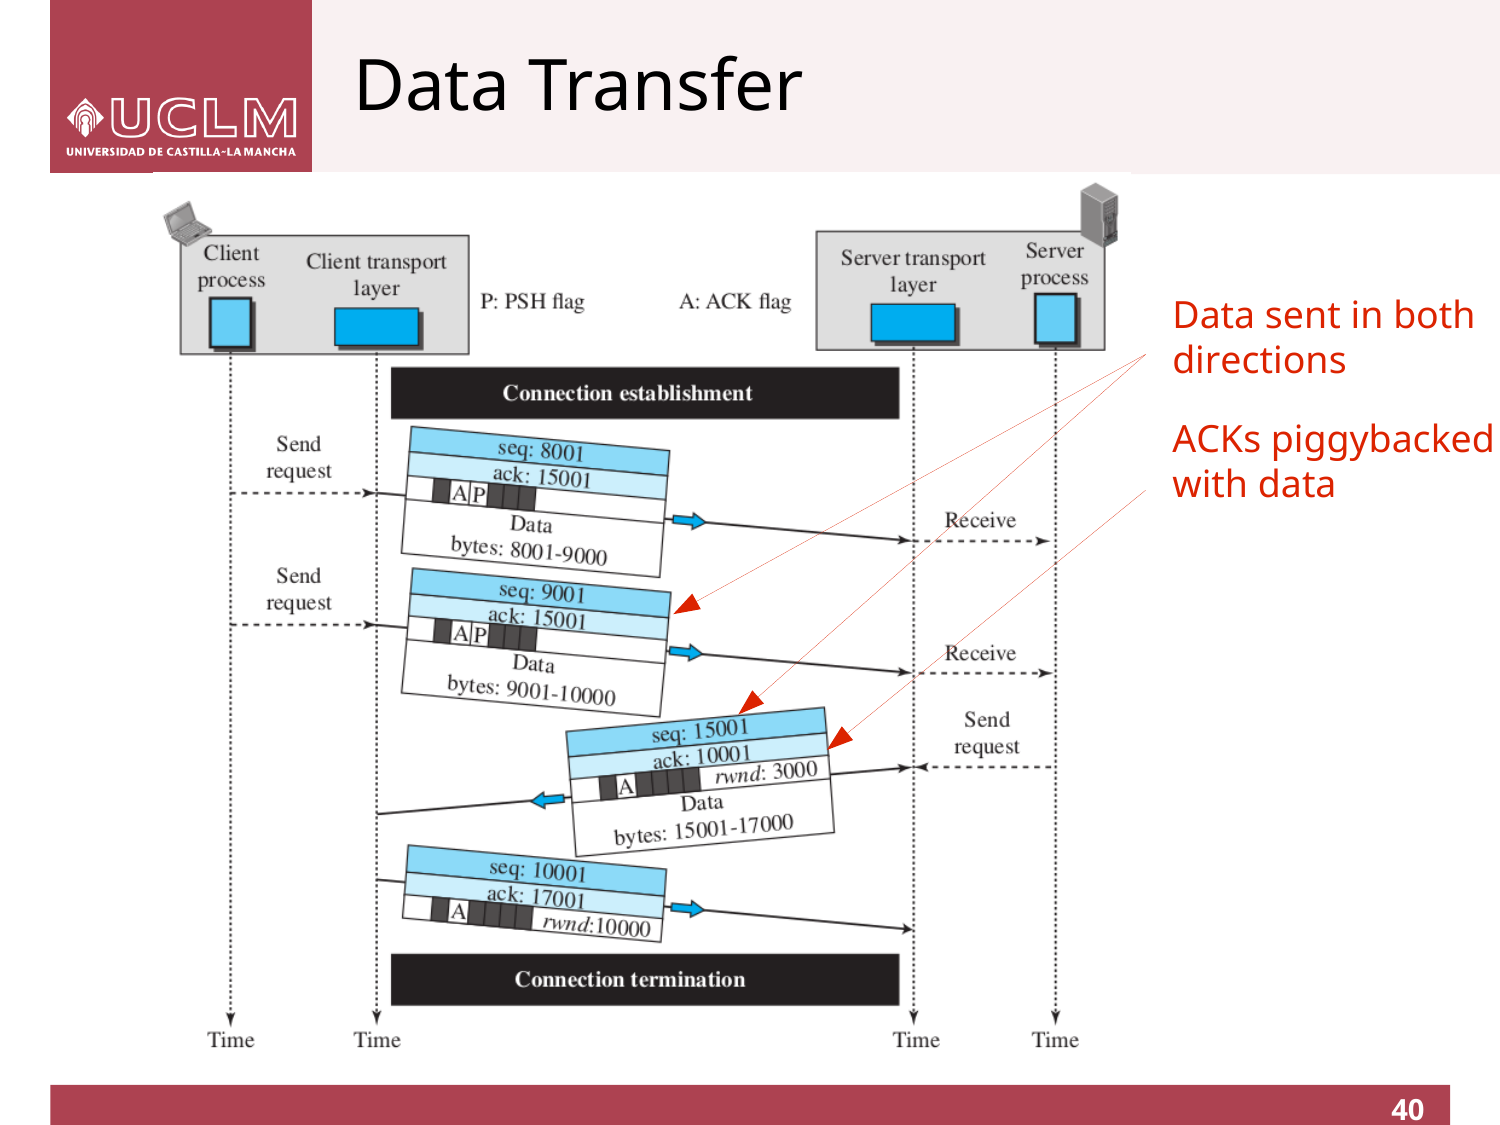

# Data Transfer
Data sent in both
directions
ACKs piggybacked
with data
40